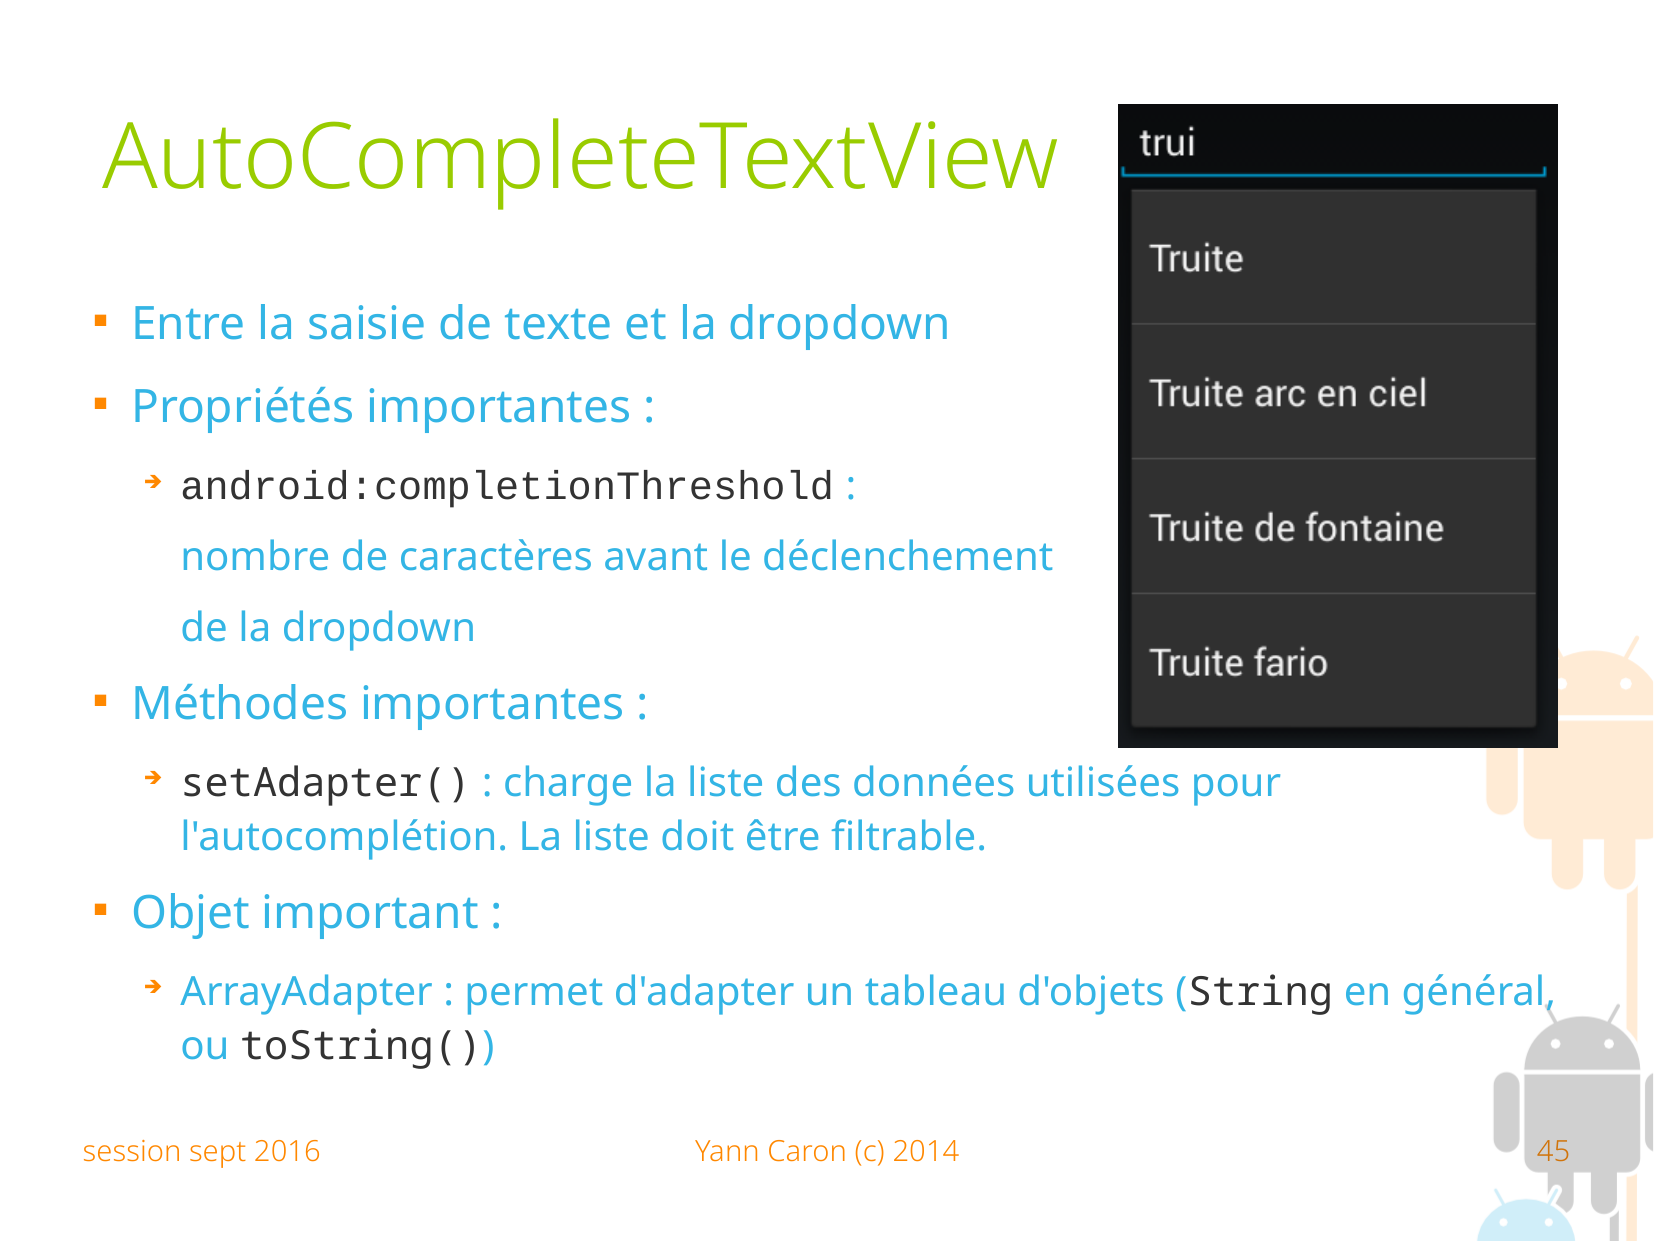

# AutoCompleteTextView
Entre la saisie de texte et la dropdown
Propriétés importantes :
android:completionThreshold :
nombre de caractères avant le déclenchement
de la dropdown
Méthodes importantes :
setAdapter() : charge la liste des données utilisées pour l'autocomplétion. La liste doit être filtrable.
Objet important :
ArrayAdapter : permet d'adapter un tableau d'objets (String en général, ou toString())
session sept 2016
Yann Caron (c) 2014
45